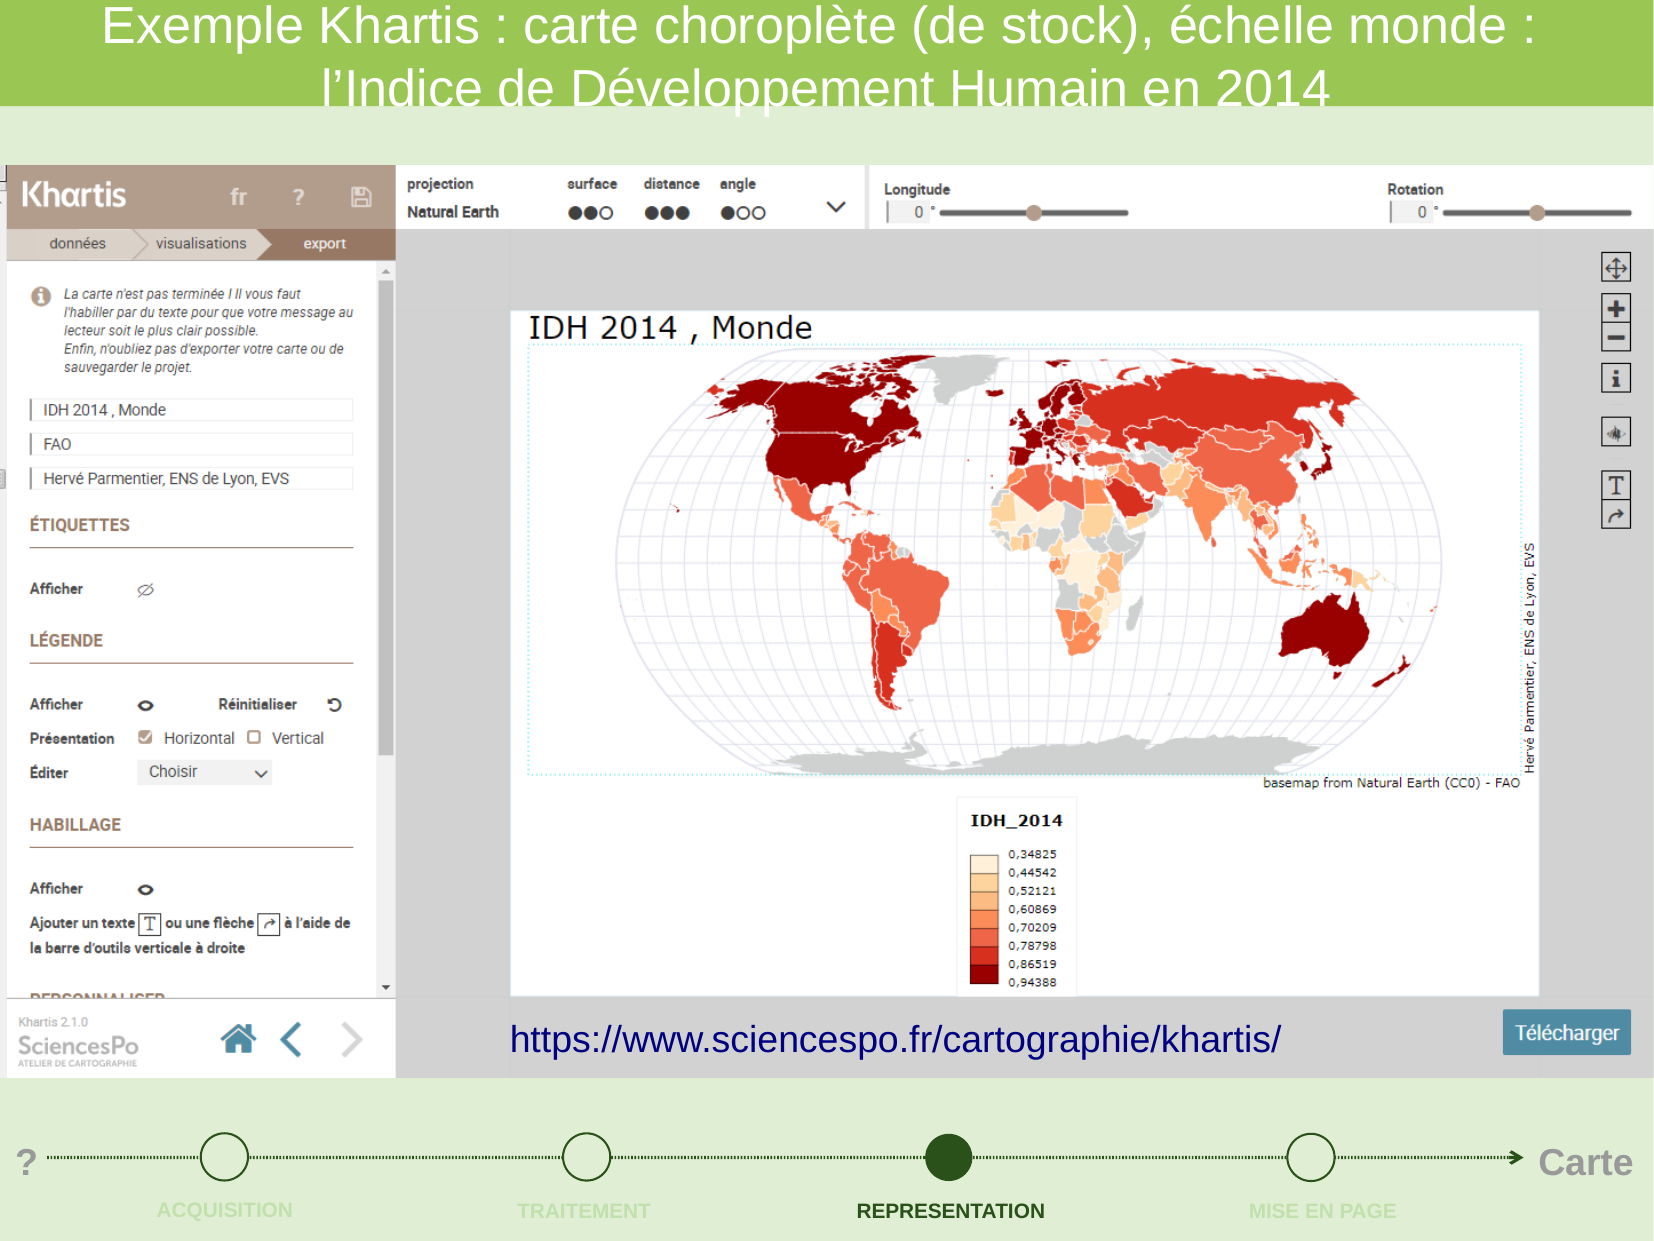

# Exemple Khartis : carte choroplète (de stock), échelle monde : l’Indice de Développement Humain en 2014
https://www.sciencespo.fr/cartographie/khartis/
?
Carte
ACQUISITION
TRAITEMENT
REPRESENTATION
MISE EN PAGE